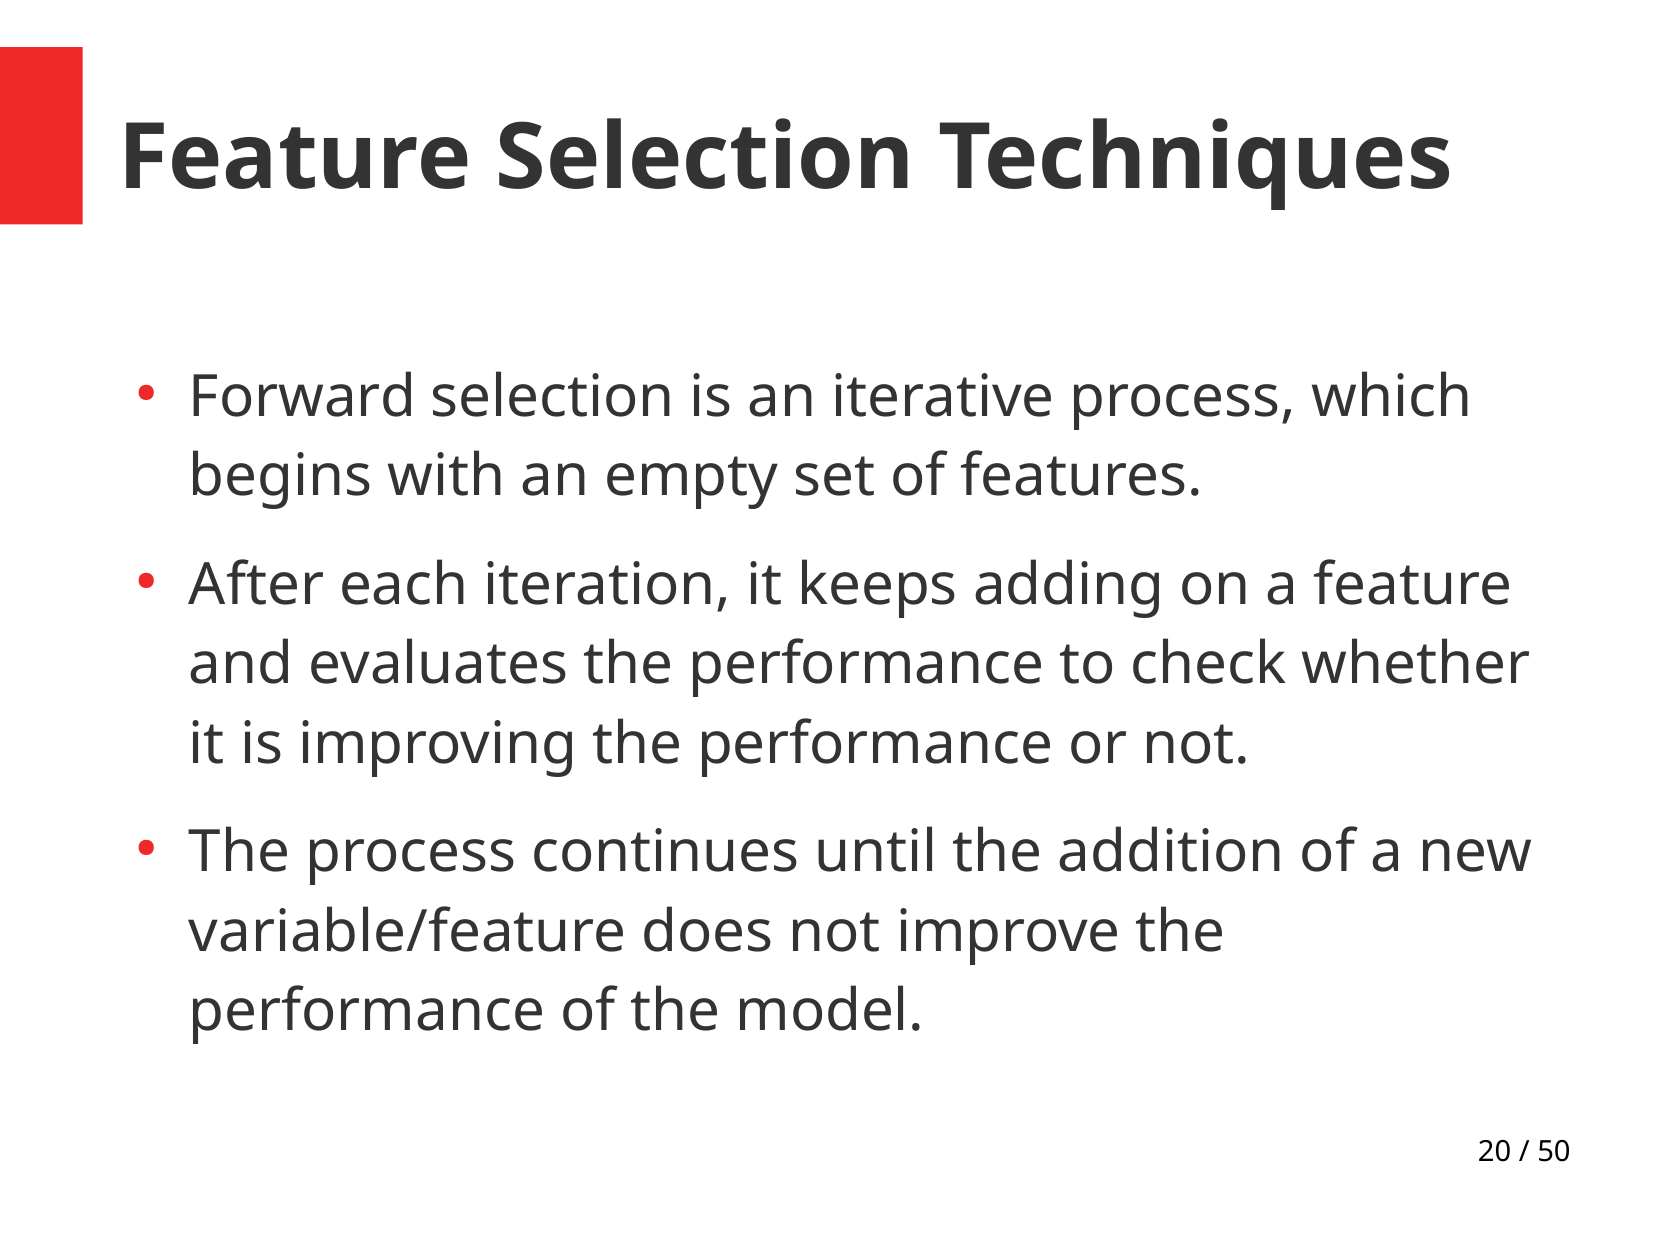

# Feature Selection Techniques
Forward selection is an iterative process, which begins with an empty set of features.
After each iteration, it keeps adding on a feature and evaluates the performance to check whether it is improving the performance or not.
The process continues until the addition of a new variable/feature does not improve the performance of the model.
20